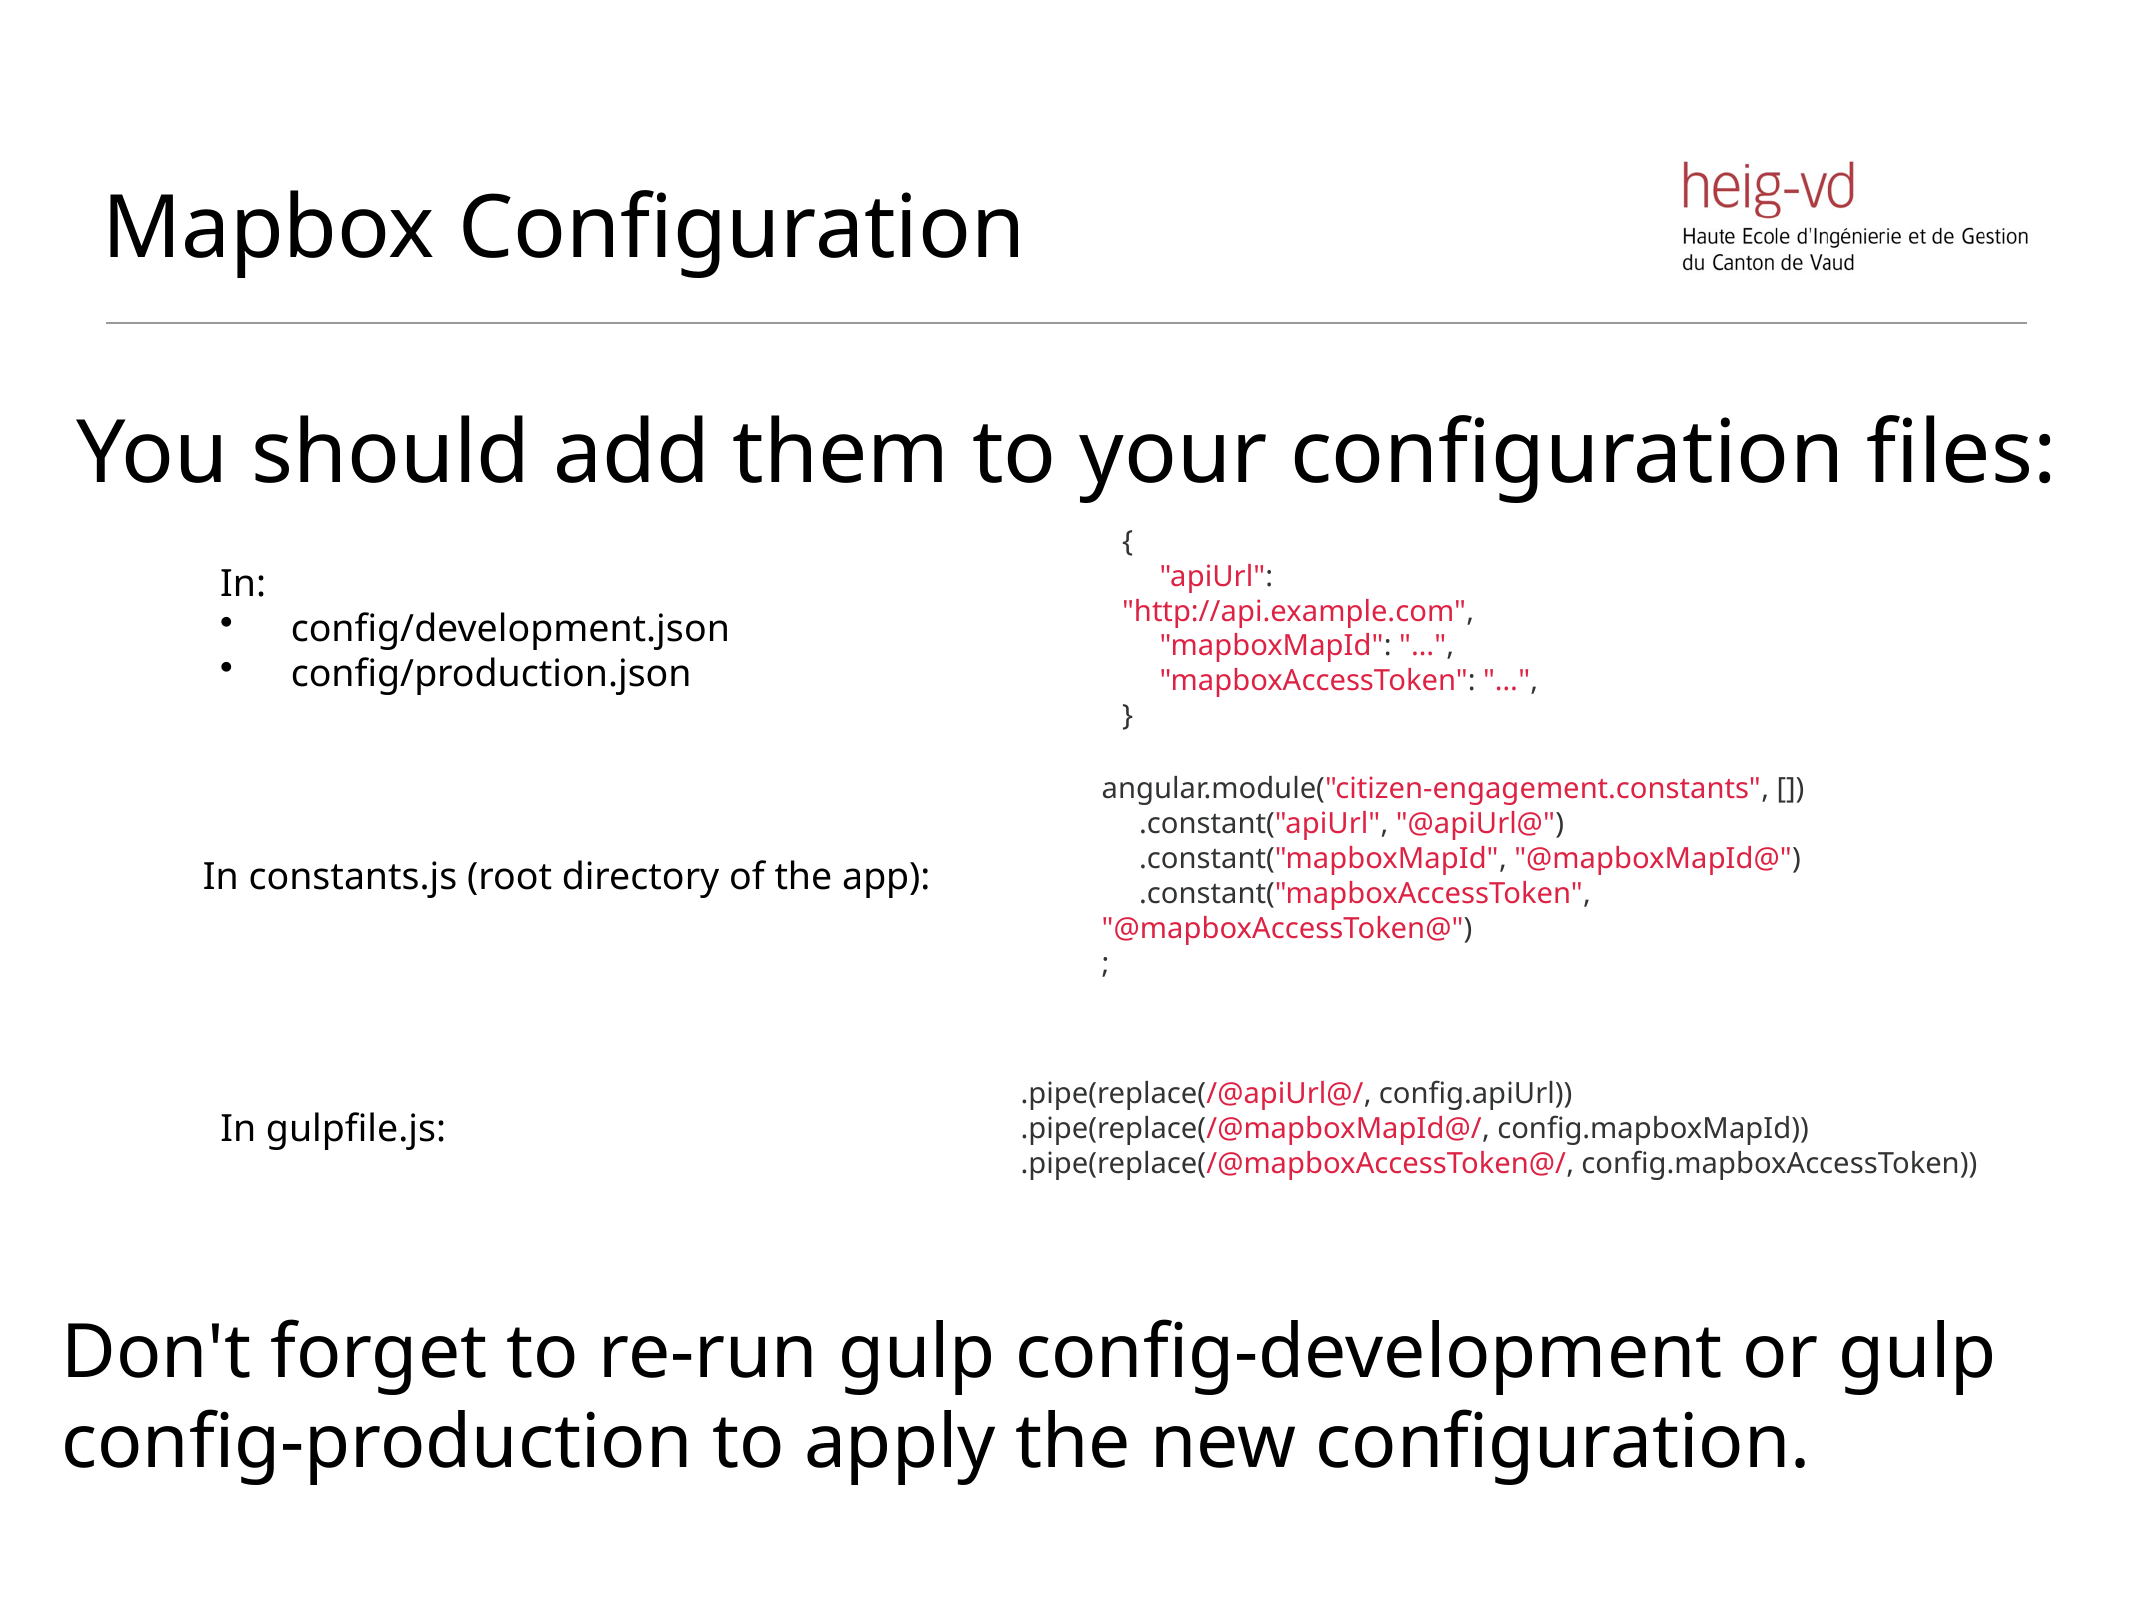

# Mapbox Configuration
You should add them to your configuration files:
{
"apiUrl": "http://api.example.com",
"mapboxMapId": "…",
"mapboxAccessToken": "…",
}
In:
config/development.json
config/production.json
angular.module("citizen-engagement.constants", [])
.constant("apiUrl", "@apiUrl@")
.constant("mapboxMapId", "@mapboxMapId@")
.constant("mapboxAccessToken", "@mapboxAccessToken@")
;
In constants.js (root directory of the app):
.pipe(replace(/@apiUrl@/, config.apiUrl))
.pipe(replace(/@mapboxMapId@/, config.mapboxMapId))
.pipe(replace(/@mapboxAccessToken@/, config.mapboxAccessToken))
In gulpfile.js:
Don't forget to re-run gulp config-development or gulp config-production to apply the new configuration.